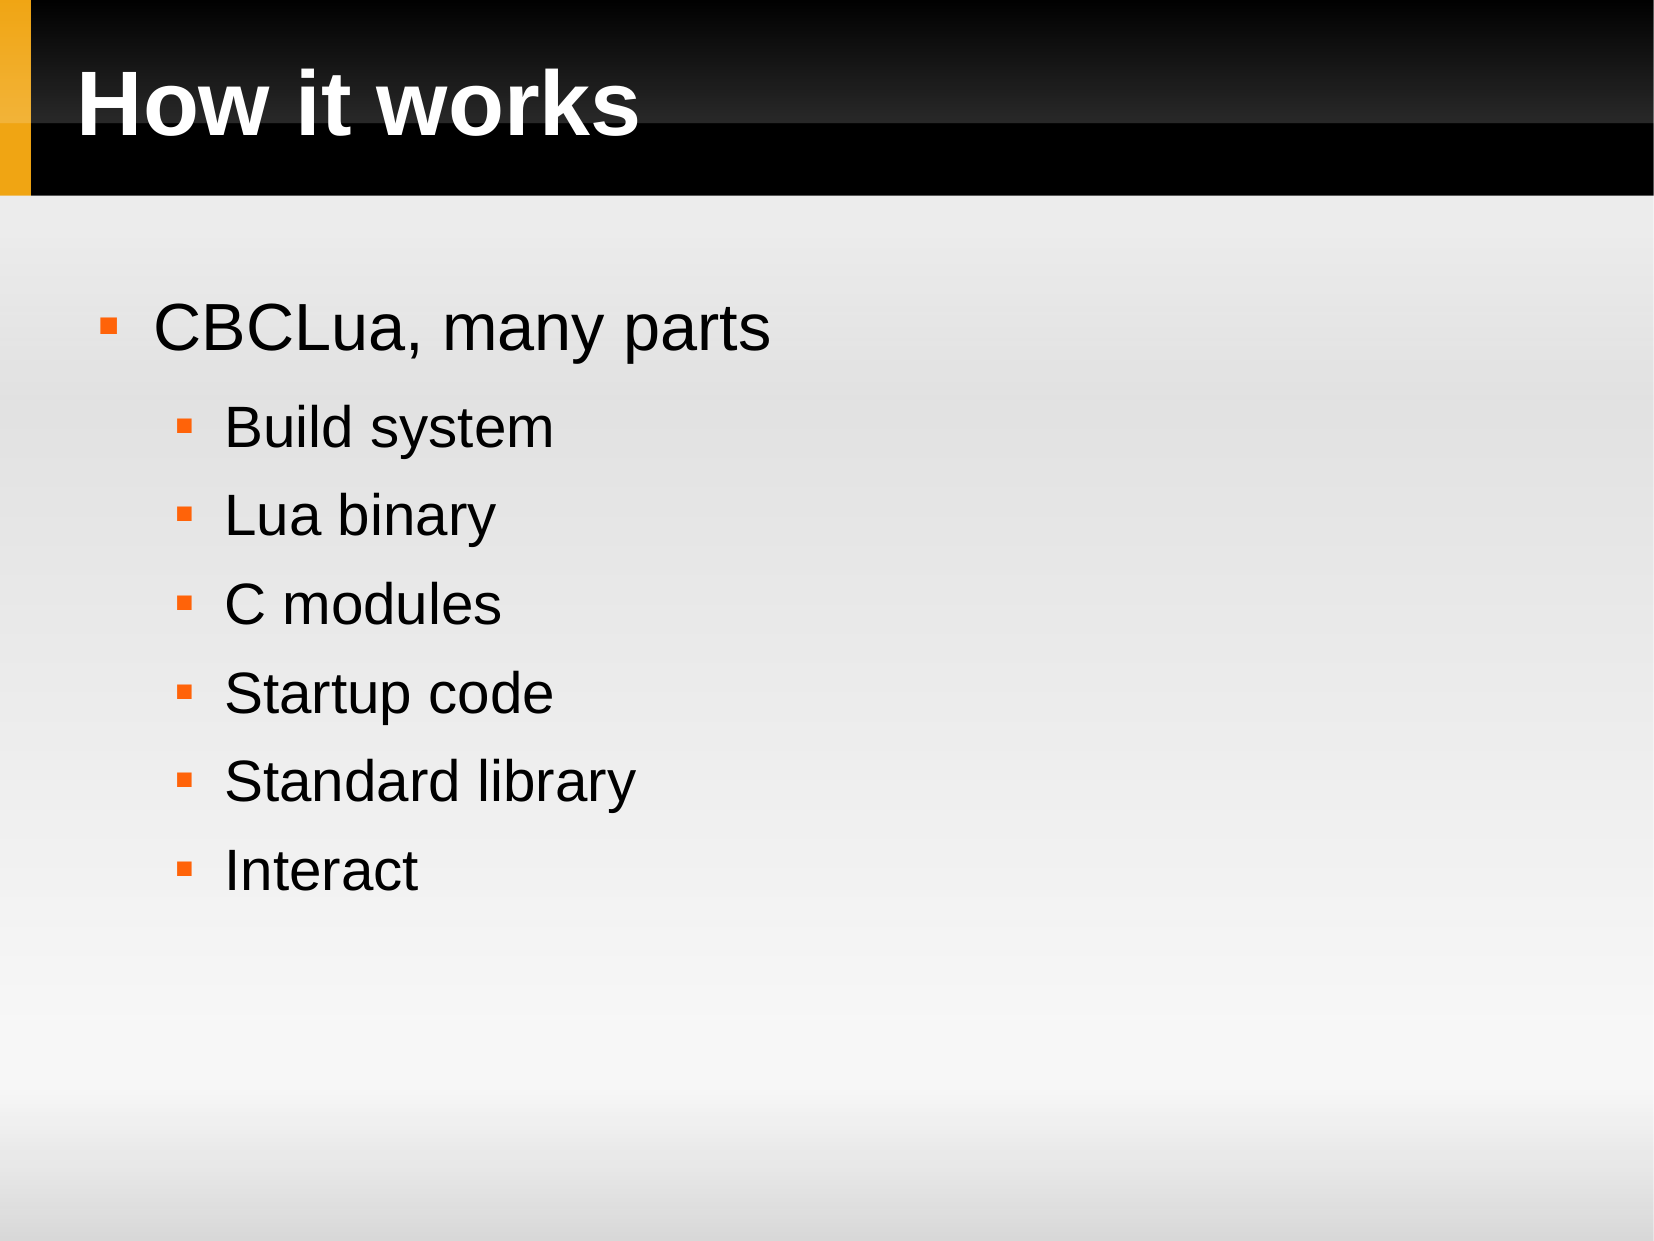

# How it works
CBCLua, many parts
Build system
Lua binary
C modules
Startup code
Standard library
Interact